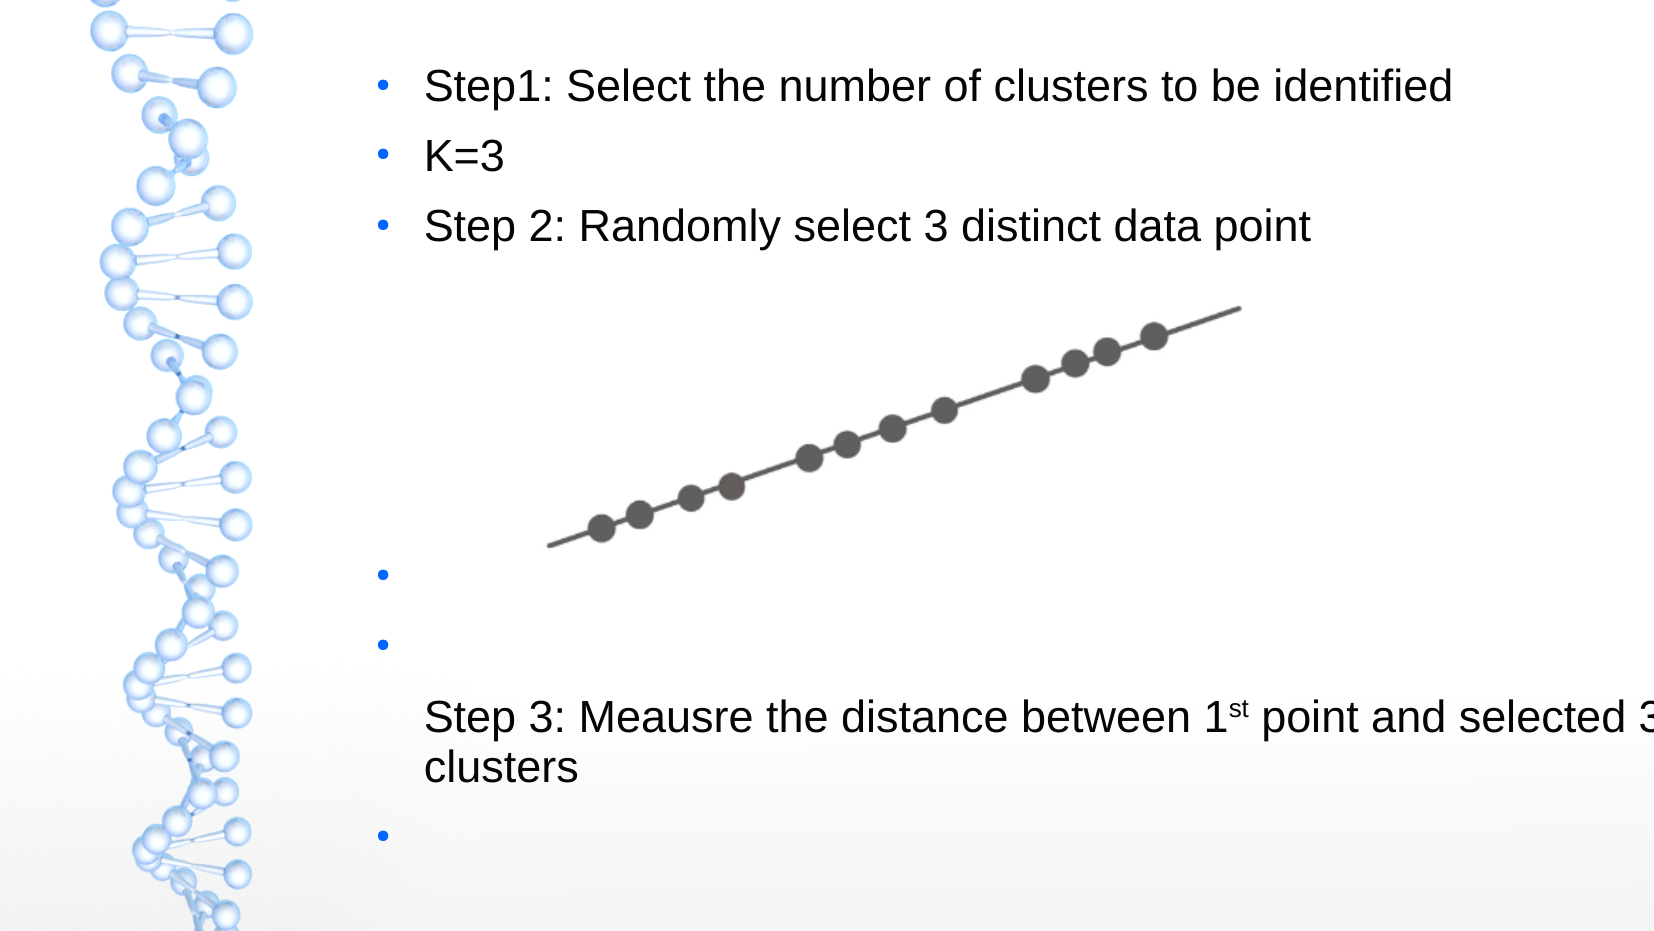

# Step1: Select the number of clusters to be identified
K=3
Step 2: Randomly select 3 distinct data point
Step 3: Meausre the distance between 1st point and selected 3 clusters